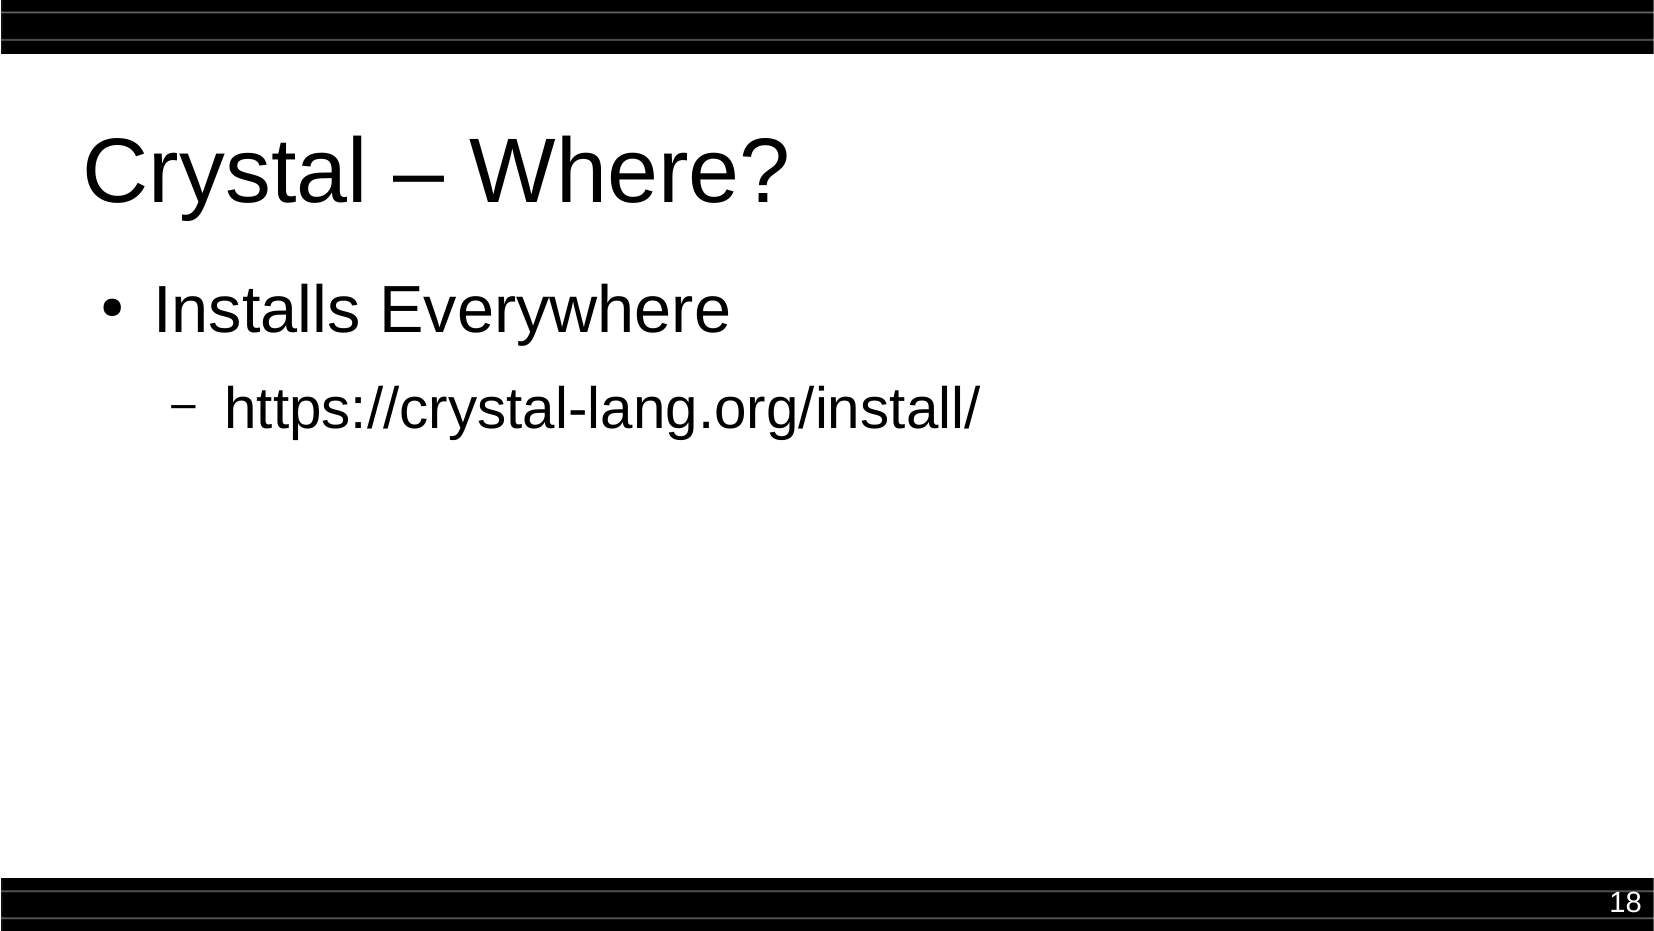

# Crystal – Where?
Installs Everywhere
https://crystal-lang.org/install/